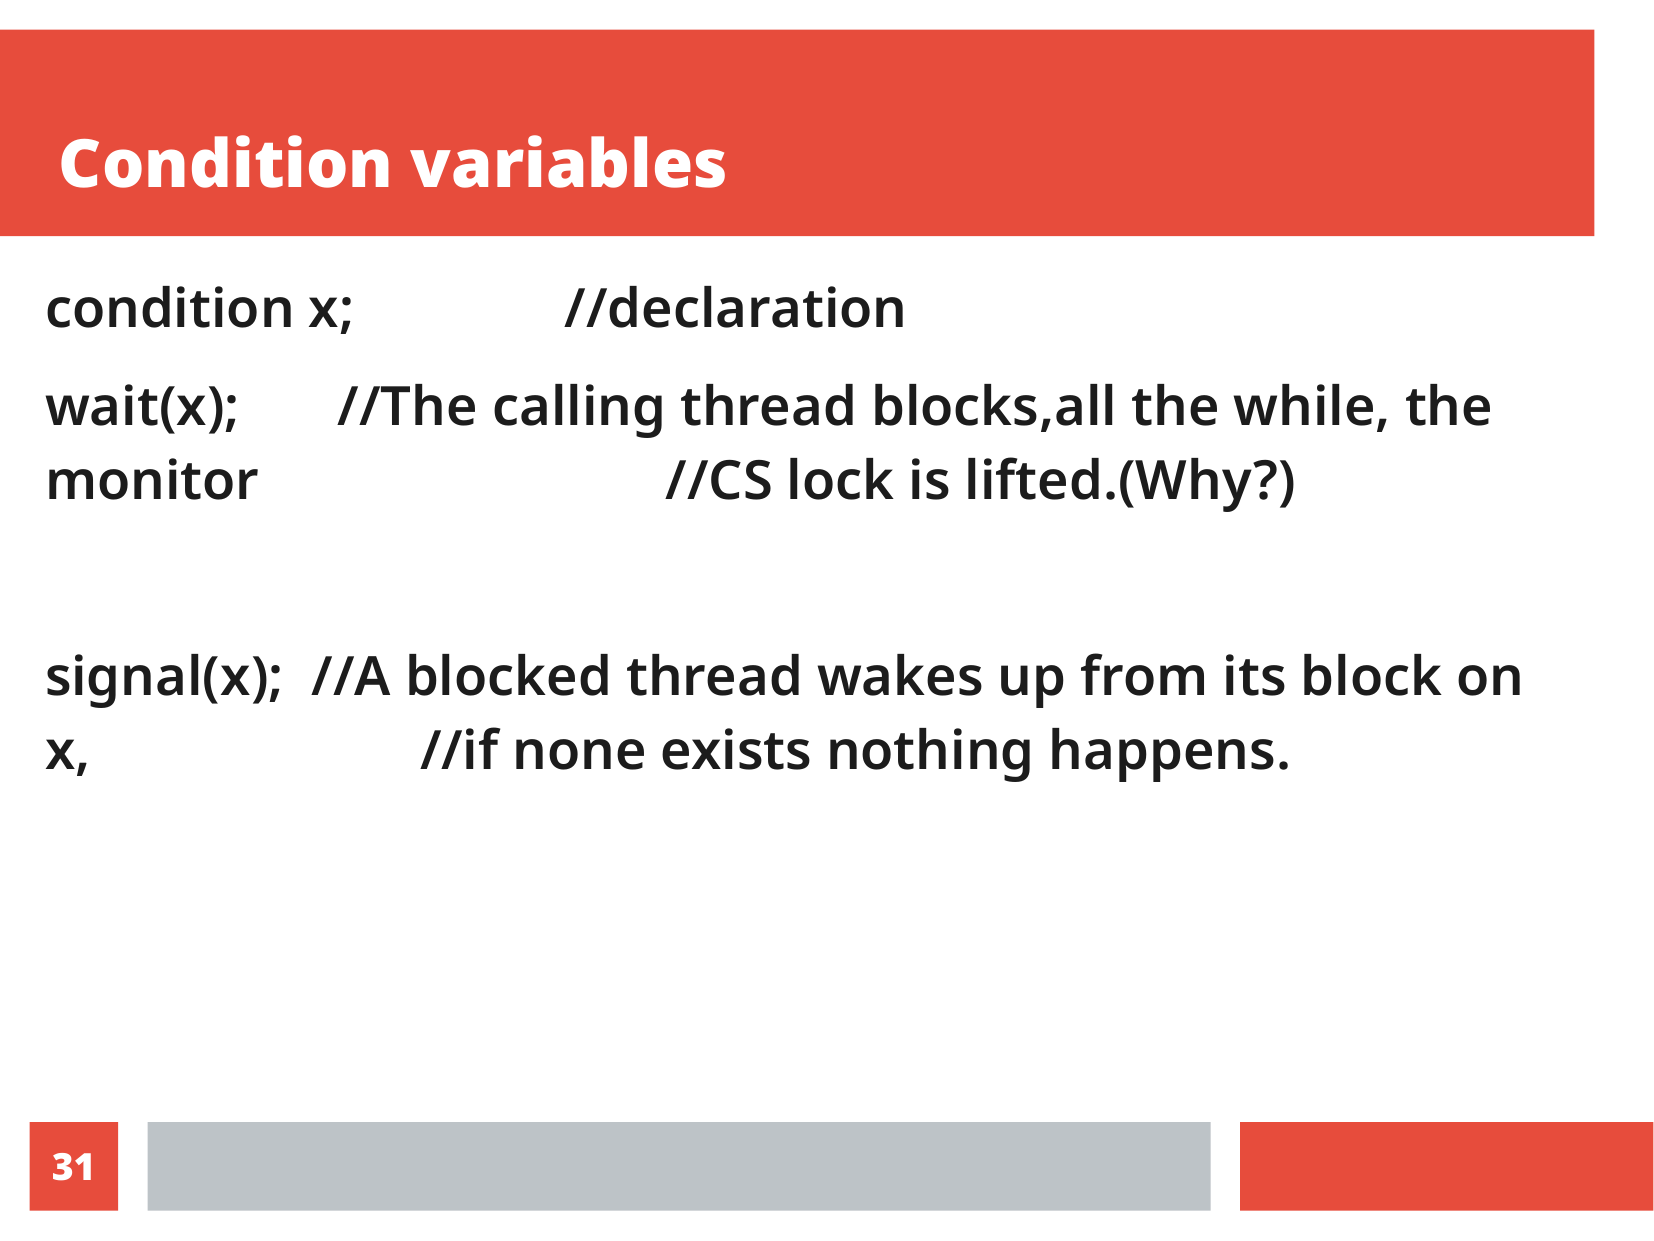

# Condition variables
condition x; //declaration
wait(x); //The calling thread blocks,all the while, the monitor //CS lock is lifted.(Why?)
signal(x); //A blocked thread wakes up from its block on x, 					//if none exists nothing happens.
31